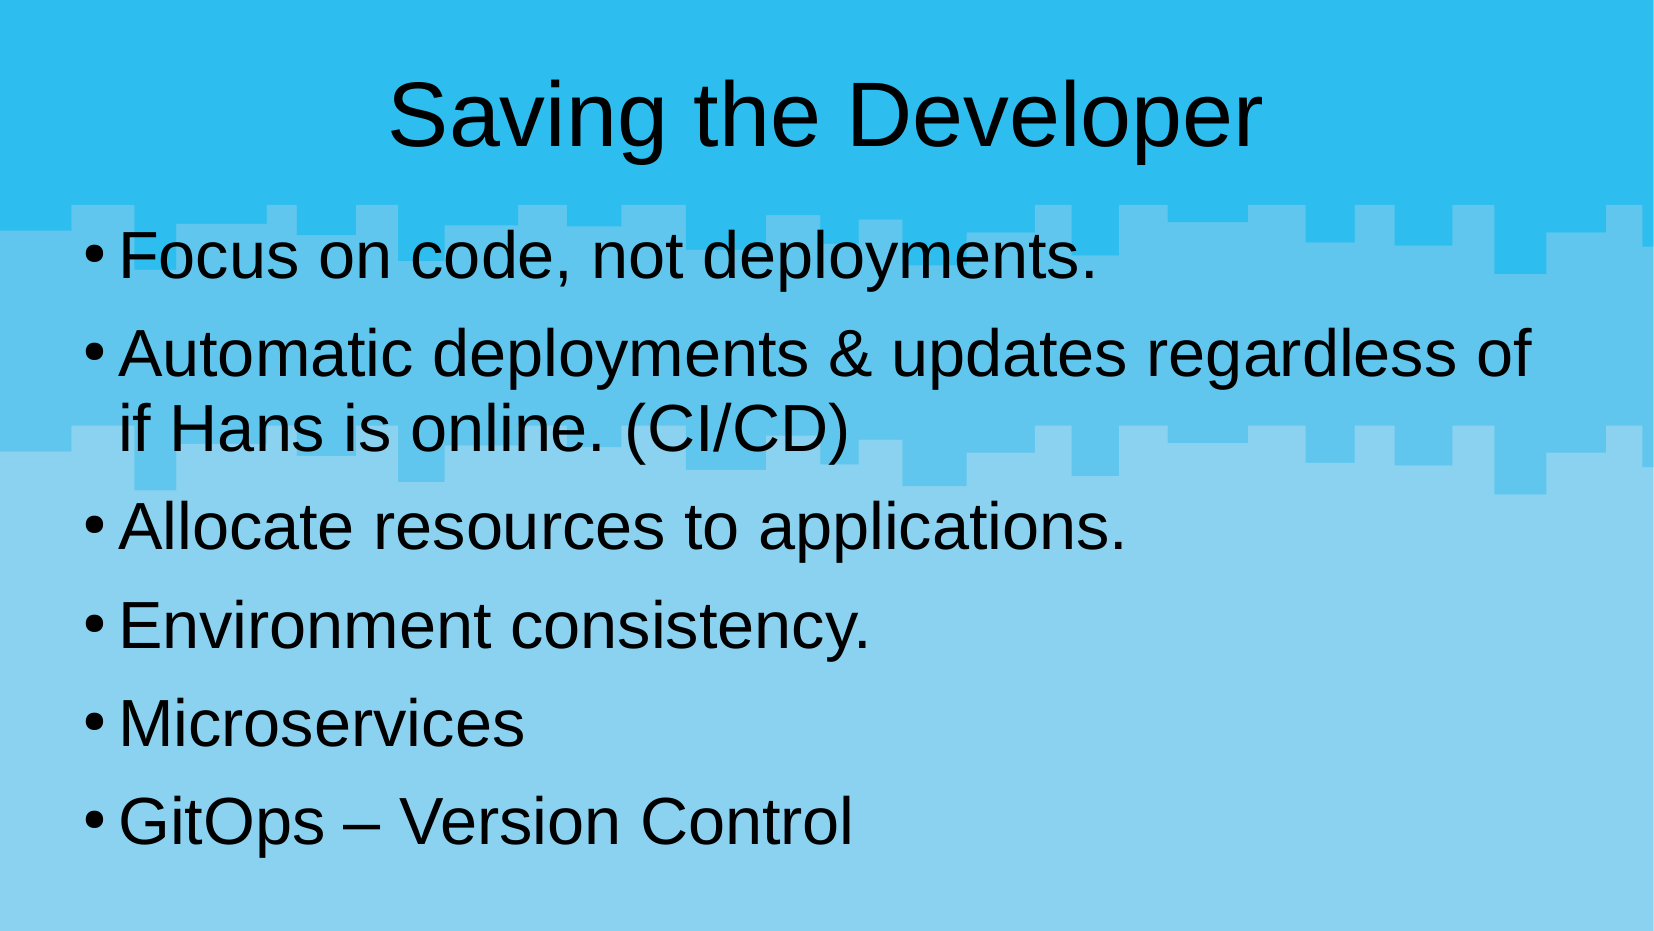

# Saving the Developer
Focus on code, not deployments.
Automatic deployments & updates regardless of if Hans is online. (CI/CD)
Allocate resources to applications.
Environment consistency.
Microservices
GitOps – Version Control